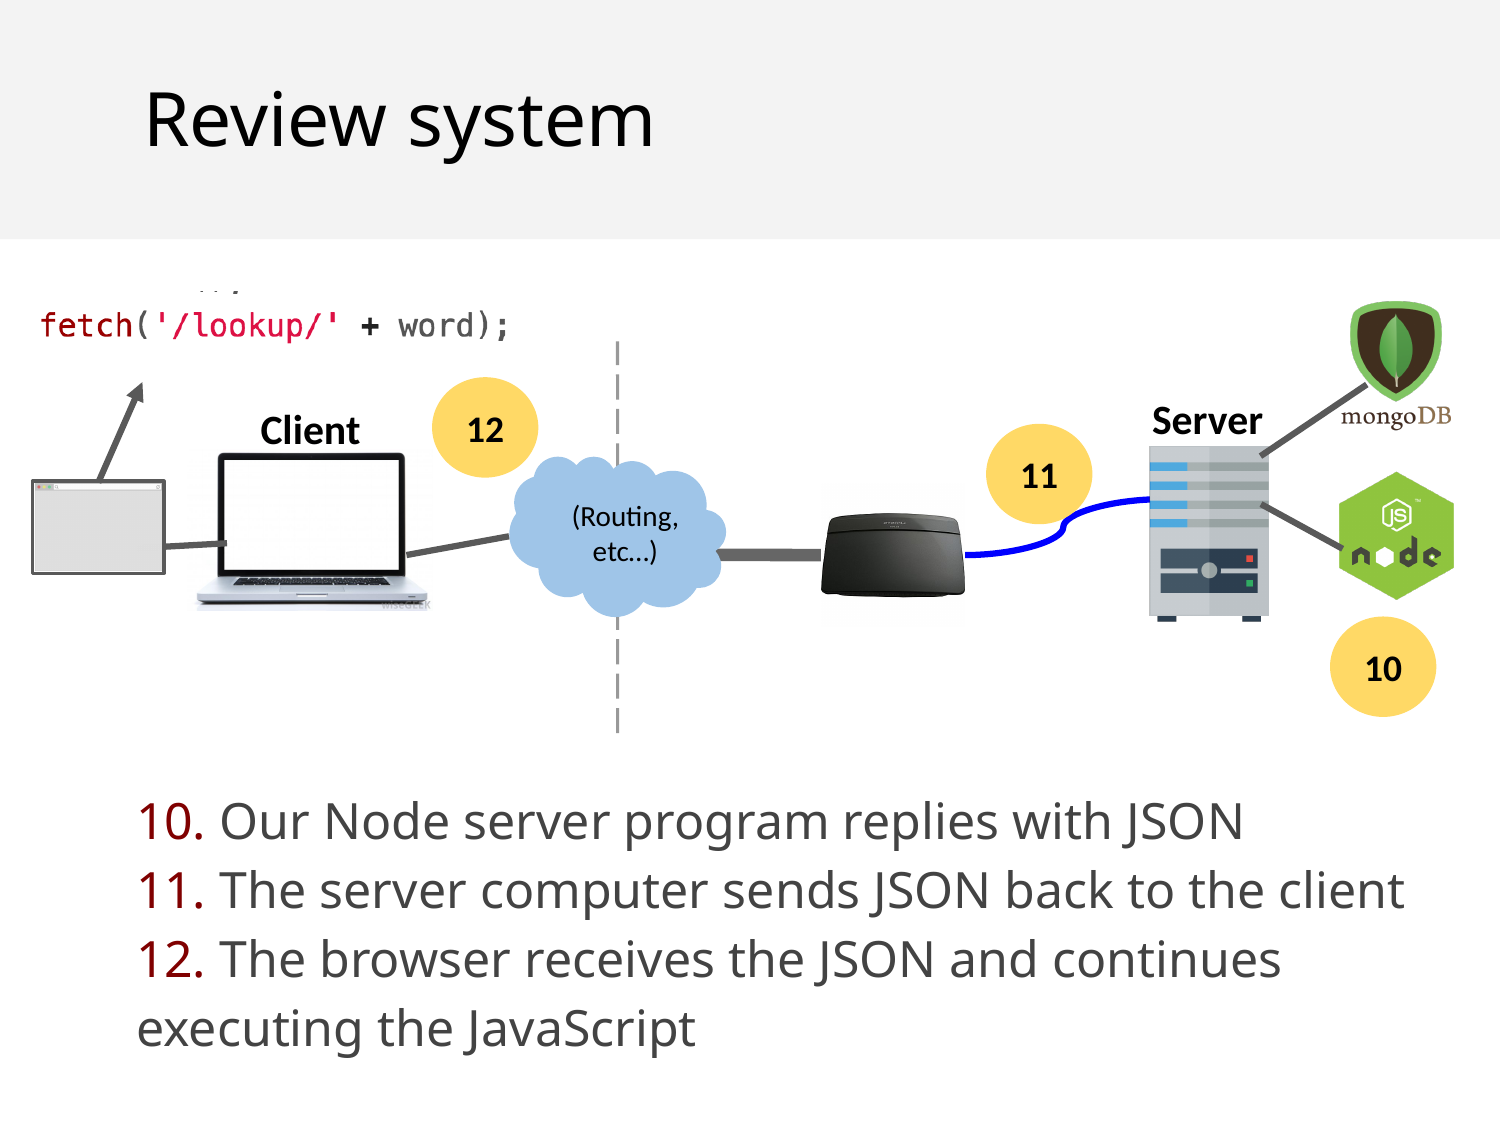

# Review system
Server
Client
12
11
(Routing, etc…)
10
10. Our Node server program replies with JSON
11. The server computer sends JSON back to the client
12. The browser receives the JSON and continues executing the JavaScript